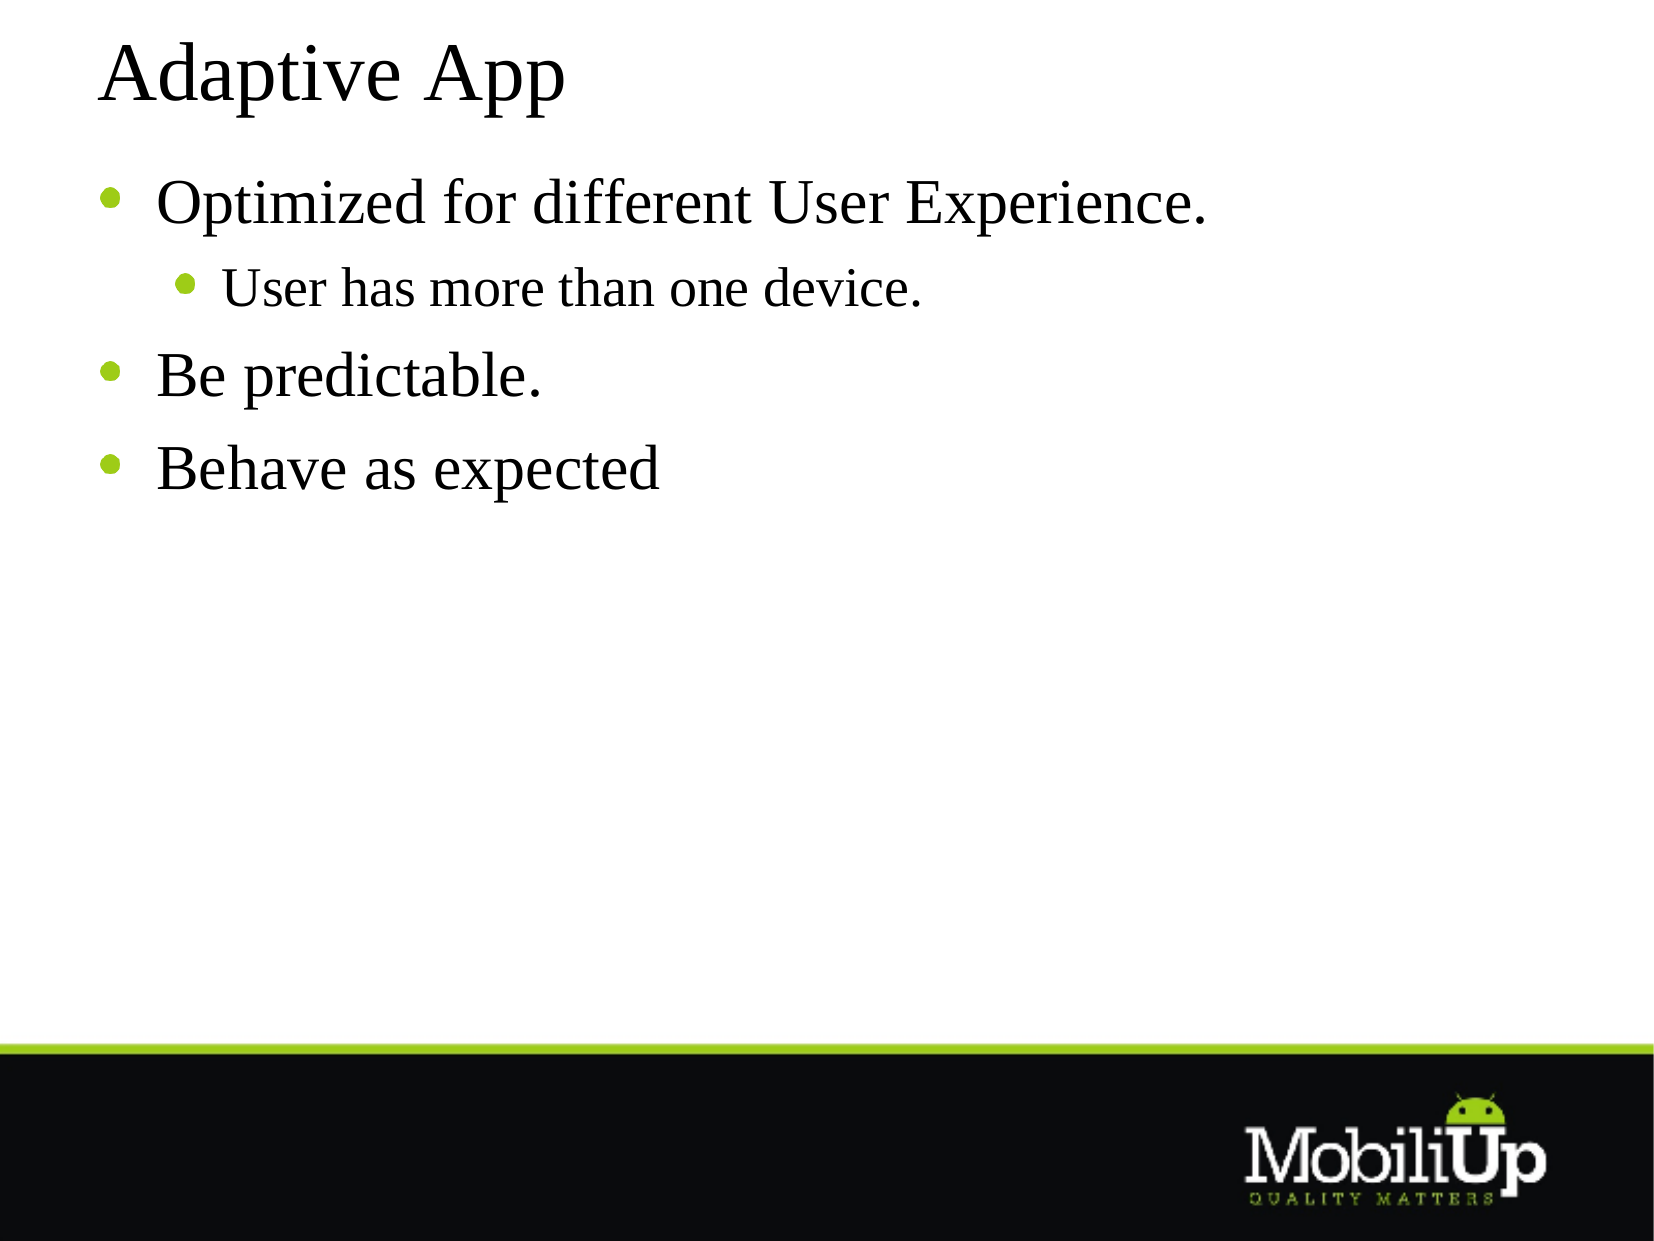

# Adaptive App
Optimized for different User Experience.
User has more than one device.
Be predictable.
Behave as expected